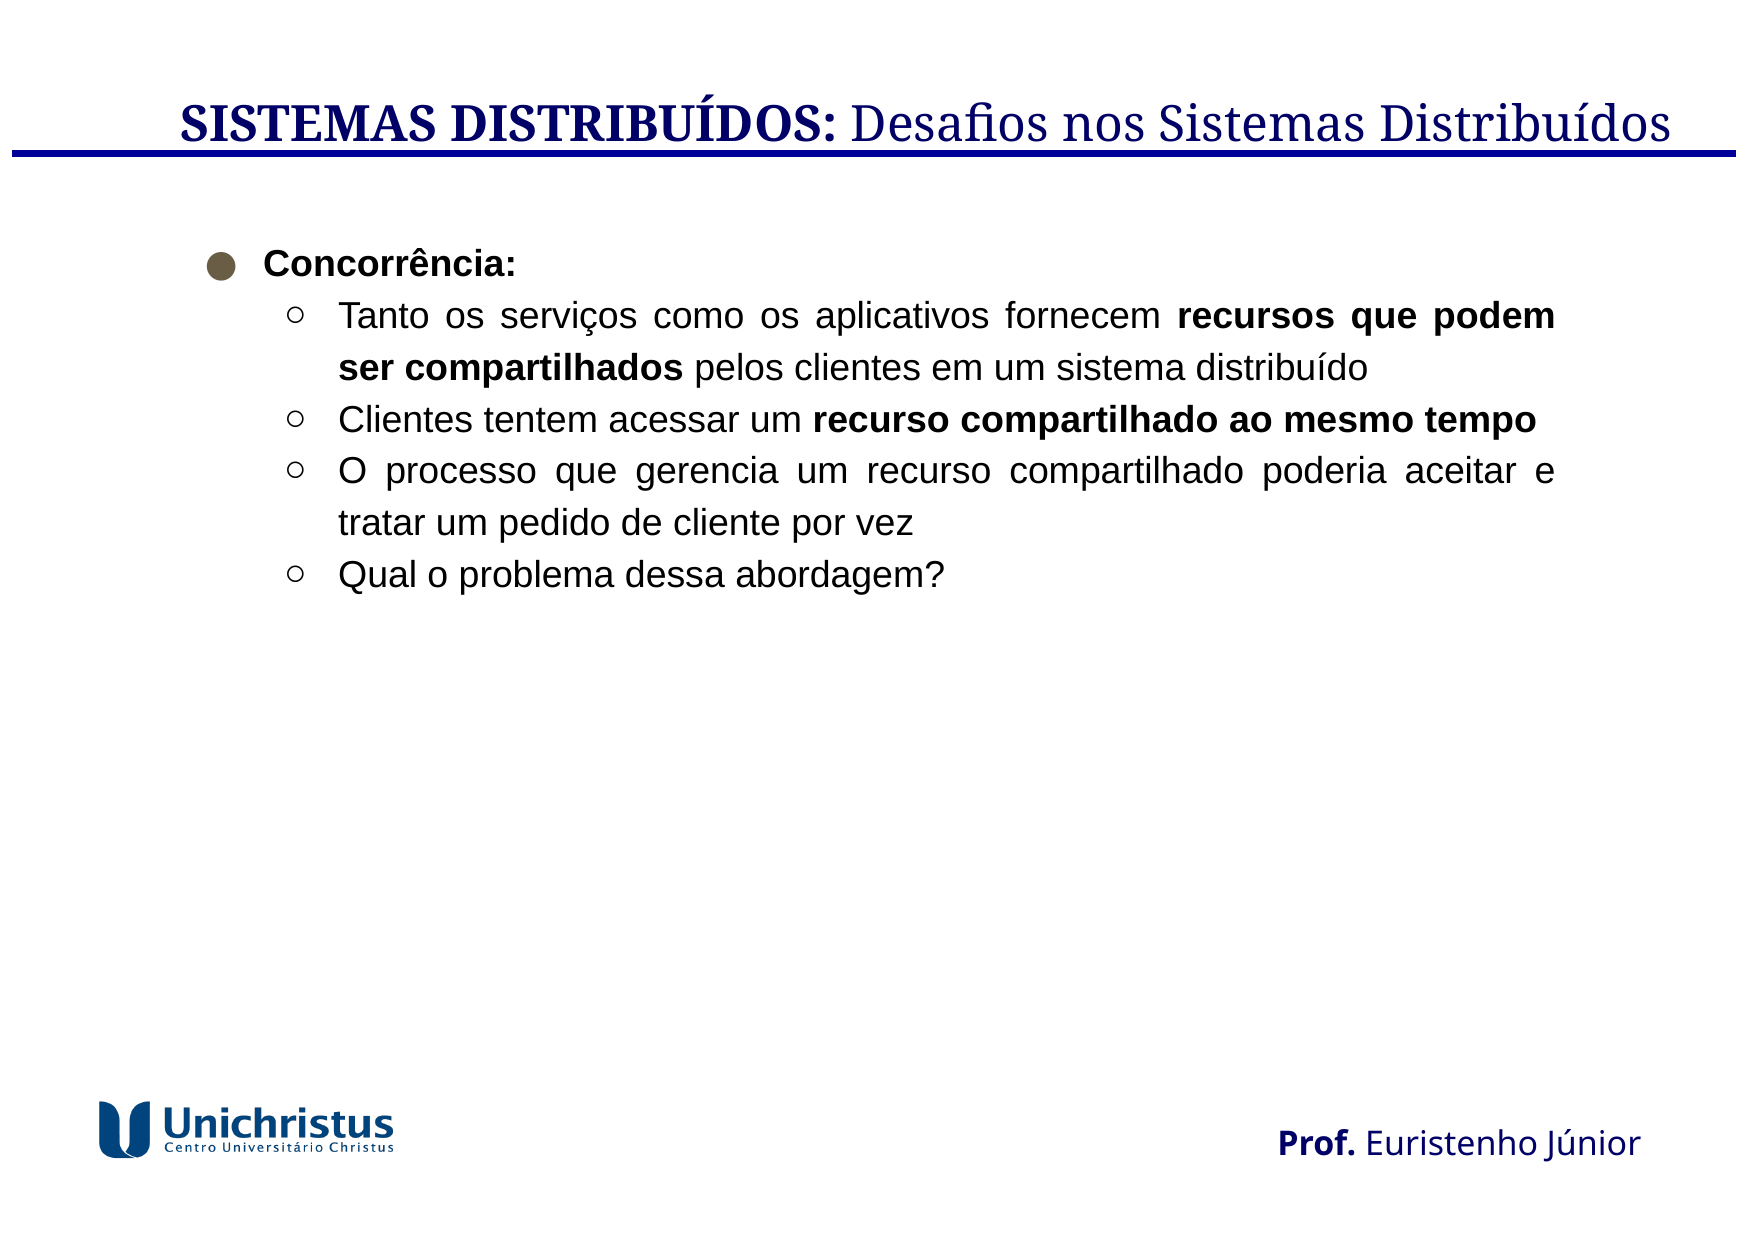

SISTEMAS DISTRIBUÍDOS: Desafios nos Sistemas Distribuídos
Concorrência:
Tanto os serviços como os aplicativos fornecem recursos que podem ser compartilhados pelos clientes em um sistema distribuído
Clientes tentem acessar um recurso compartilhado ao mesmo tempo
O processo que gerencia um recurso compartilhado poderia aceitar e tratar um pedido de cliente por vez
Qual o problema dessa abordagem?
Prof. Euristenho Júnior